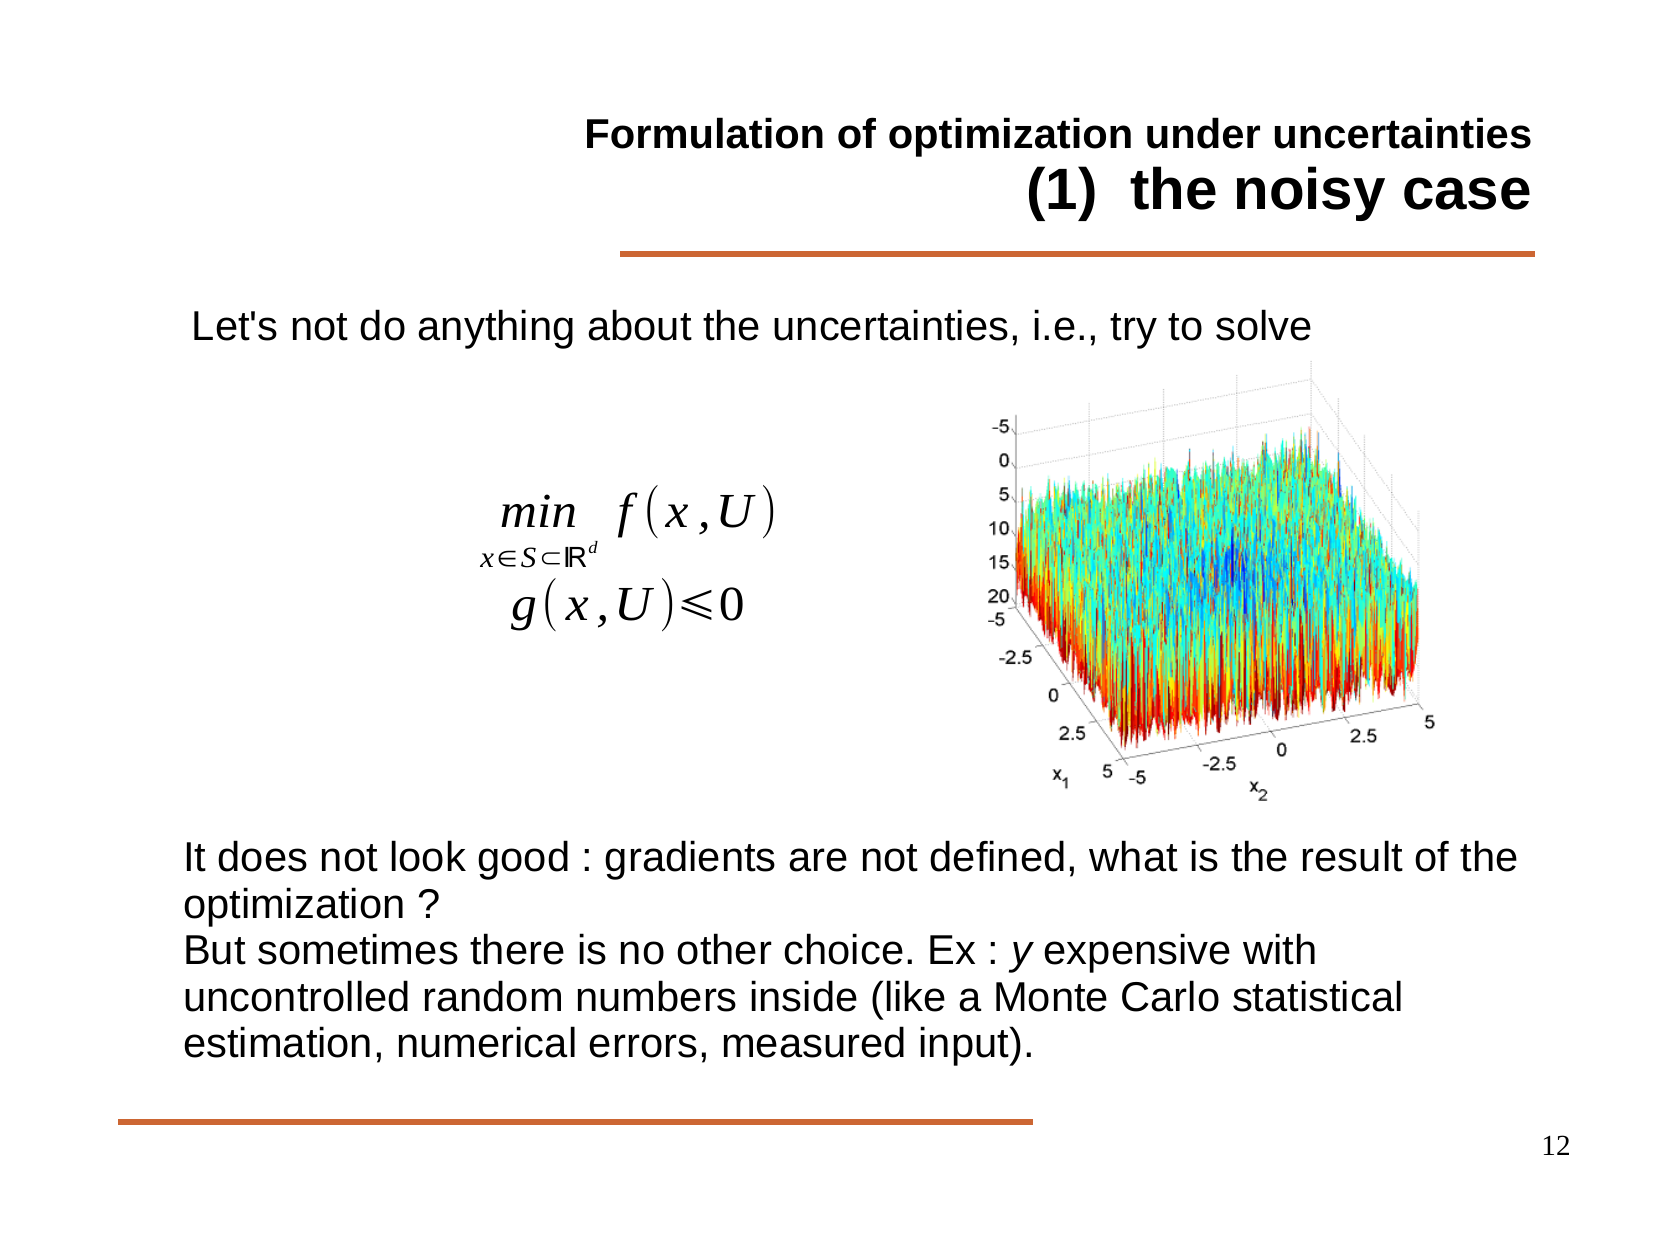

Formulation of optimization under uncertainties
(1) the noisy case
Let's not do anything about the uncertainties, i.e., try to solve
It does not look good : gradients are not defined, what is the result of the optimization ?
But sometimes there is no other choice. Ex : y expensive with uncontrolled random numbers inside (like a Monte Carlo statistical estimation, numerical errors, measured input).
12